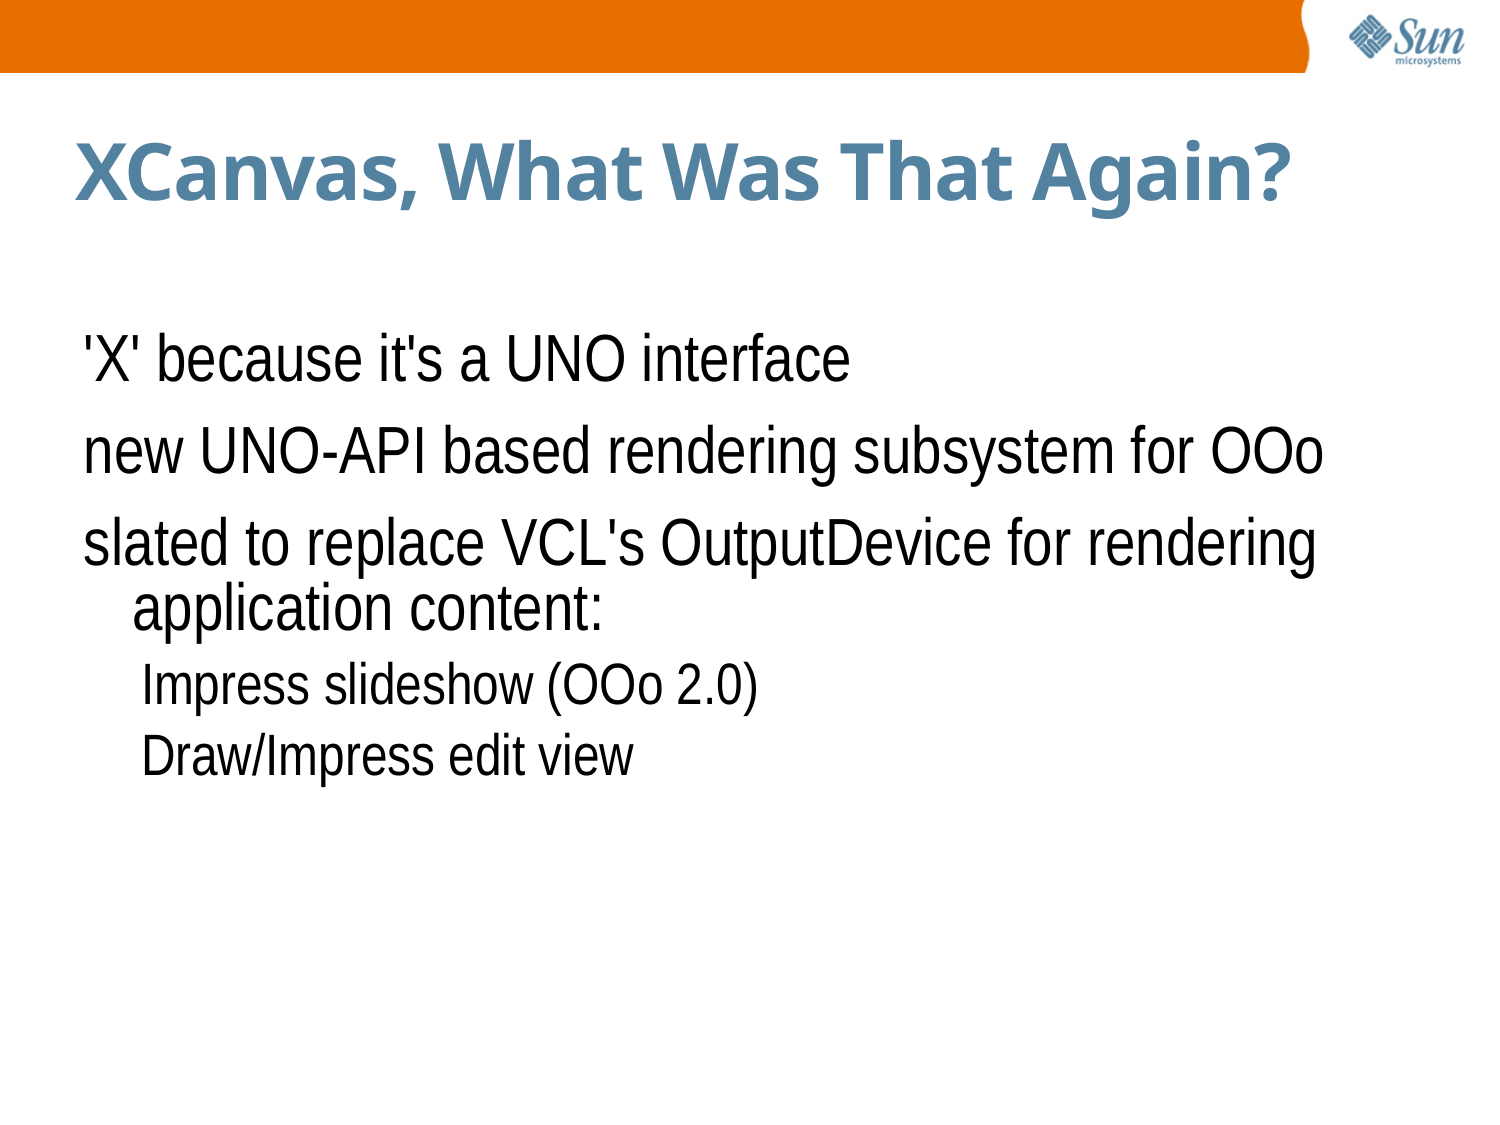

# XCanvas, What Was That Again?
'X' because it's a UNO interface
new UNO-API based rendering subsystem for OOo
slated to replace VCL's OutputDevice for rendering application content:
Impress slideshow (OOo 2.0)
Draw/Impress edit view